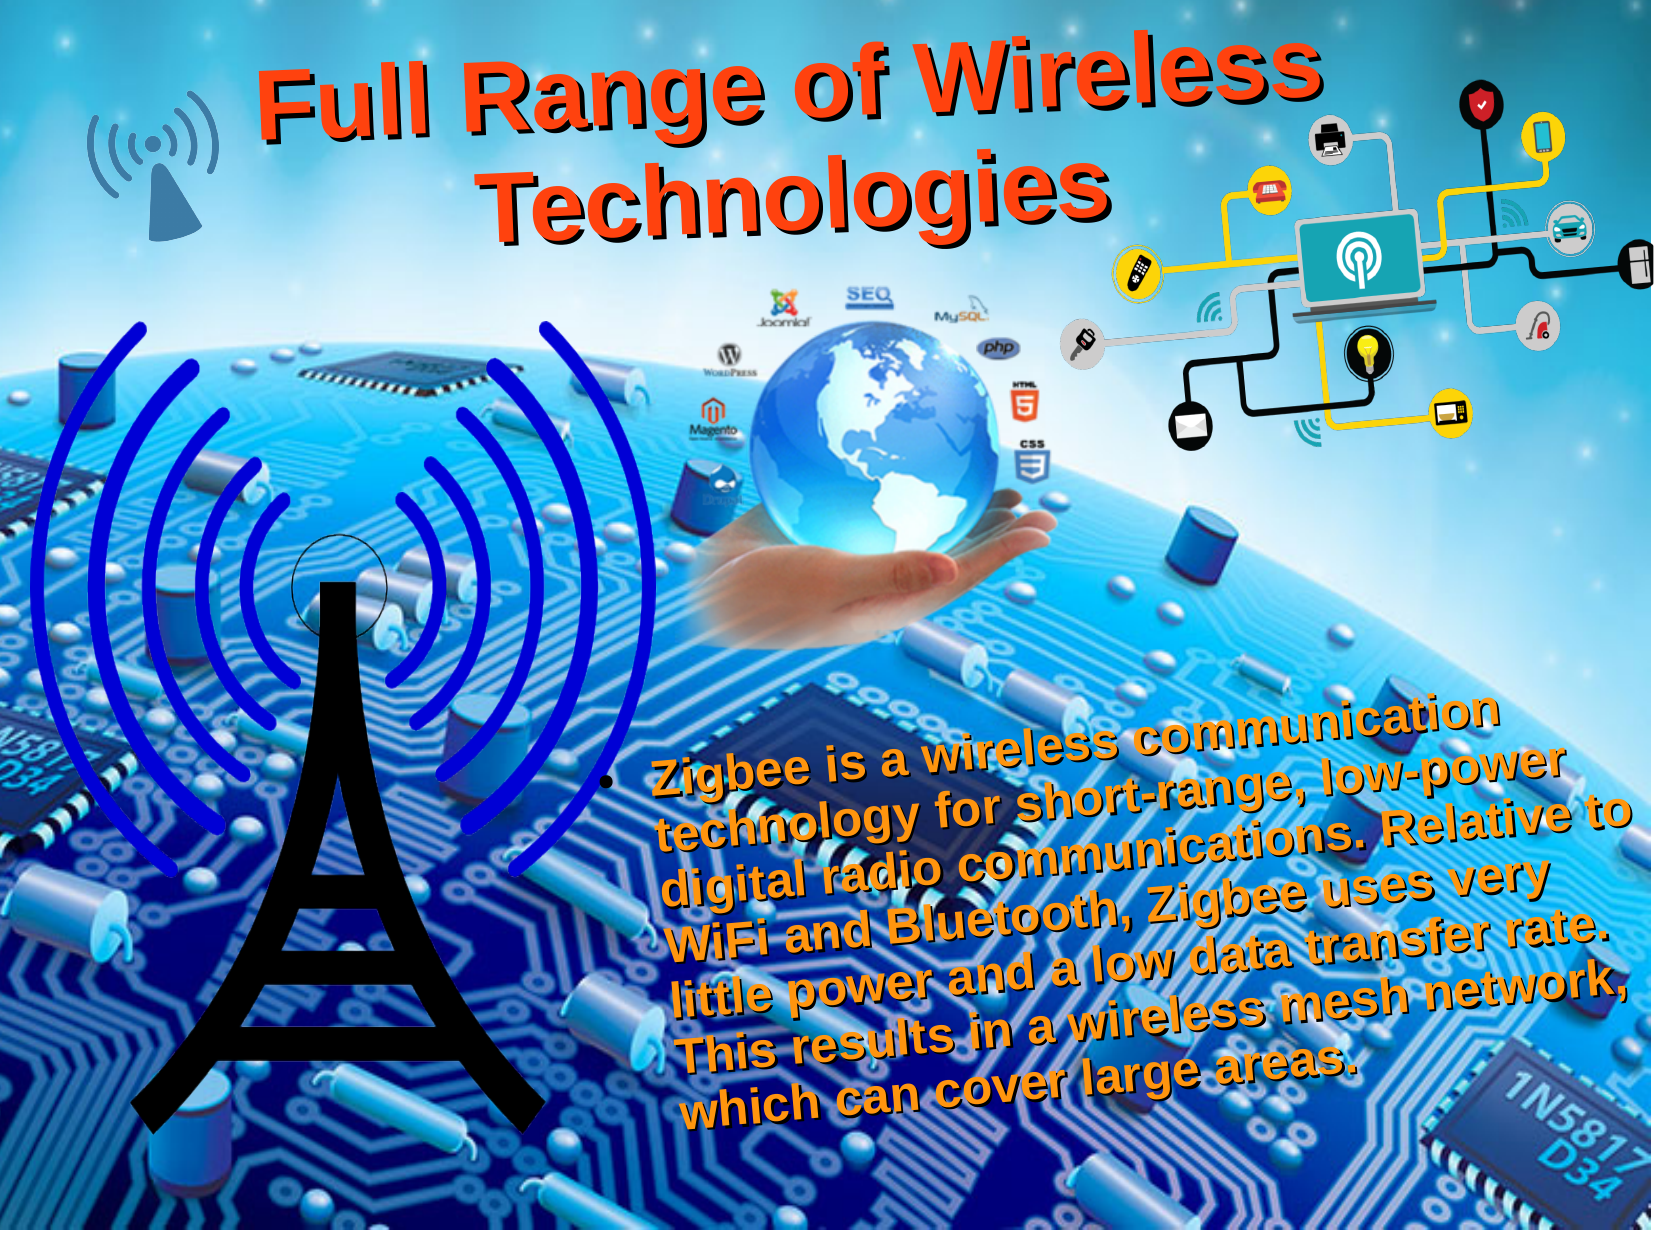

# Full Range of Wireless Technologies
Zigbee is a wireless communication technology for short-range, low-power digital radio communications. Relative to WiFi and Bluetooth, Zigbee uses very little power and a low data transfer rate. This results in a wireless mesh network, which can cover large areas.